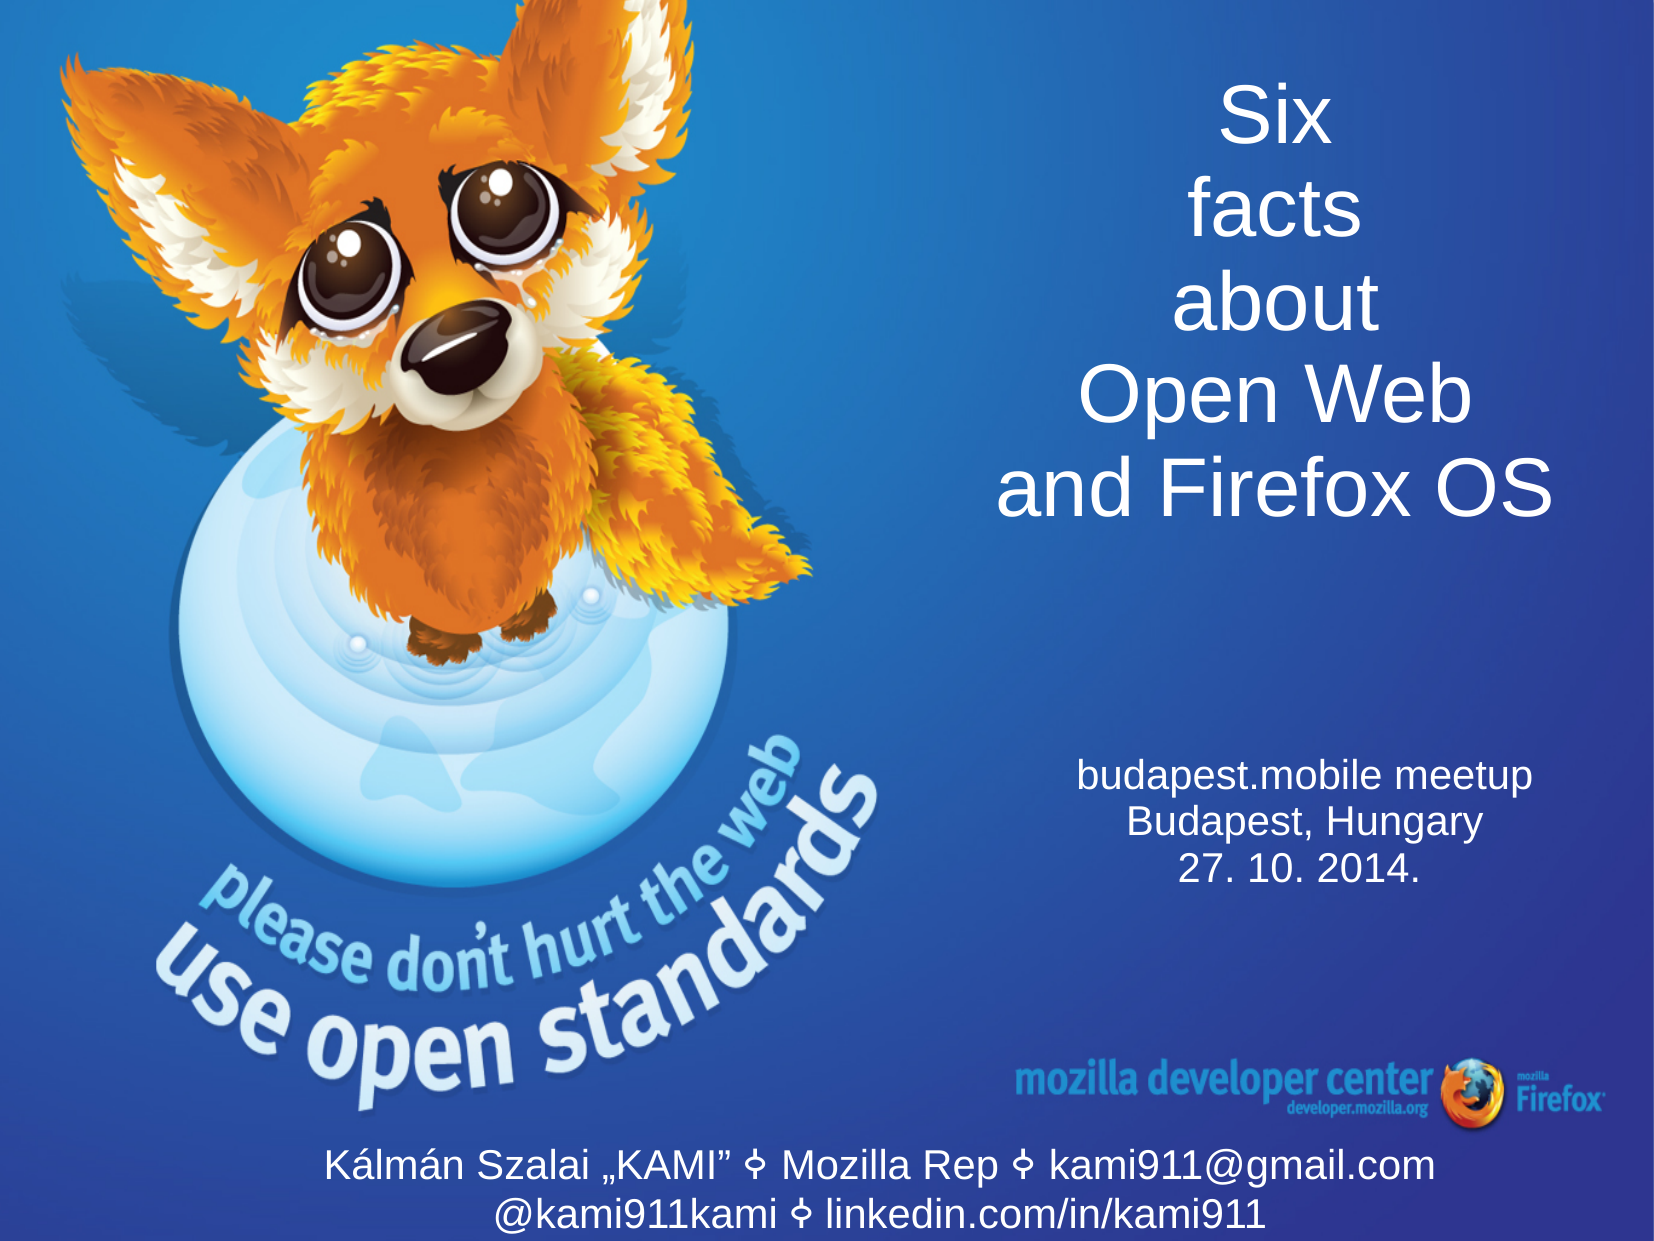

# Six
facts
about
Open Web
and Firefox OS
budapest.mobile meetup
Budapest, Hungary
27. 10. 2014.
Kálmán Szalai „KAMI” ߦ Mozilla Rep ߦ kami911@gmail.com
@kami911kami ߦ linkedin.com/in/kami911